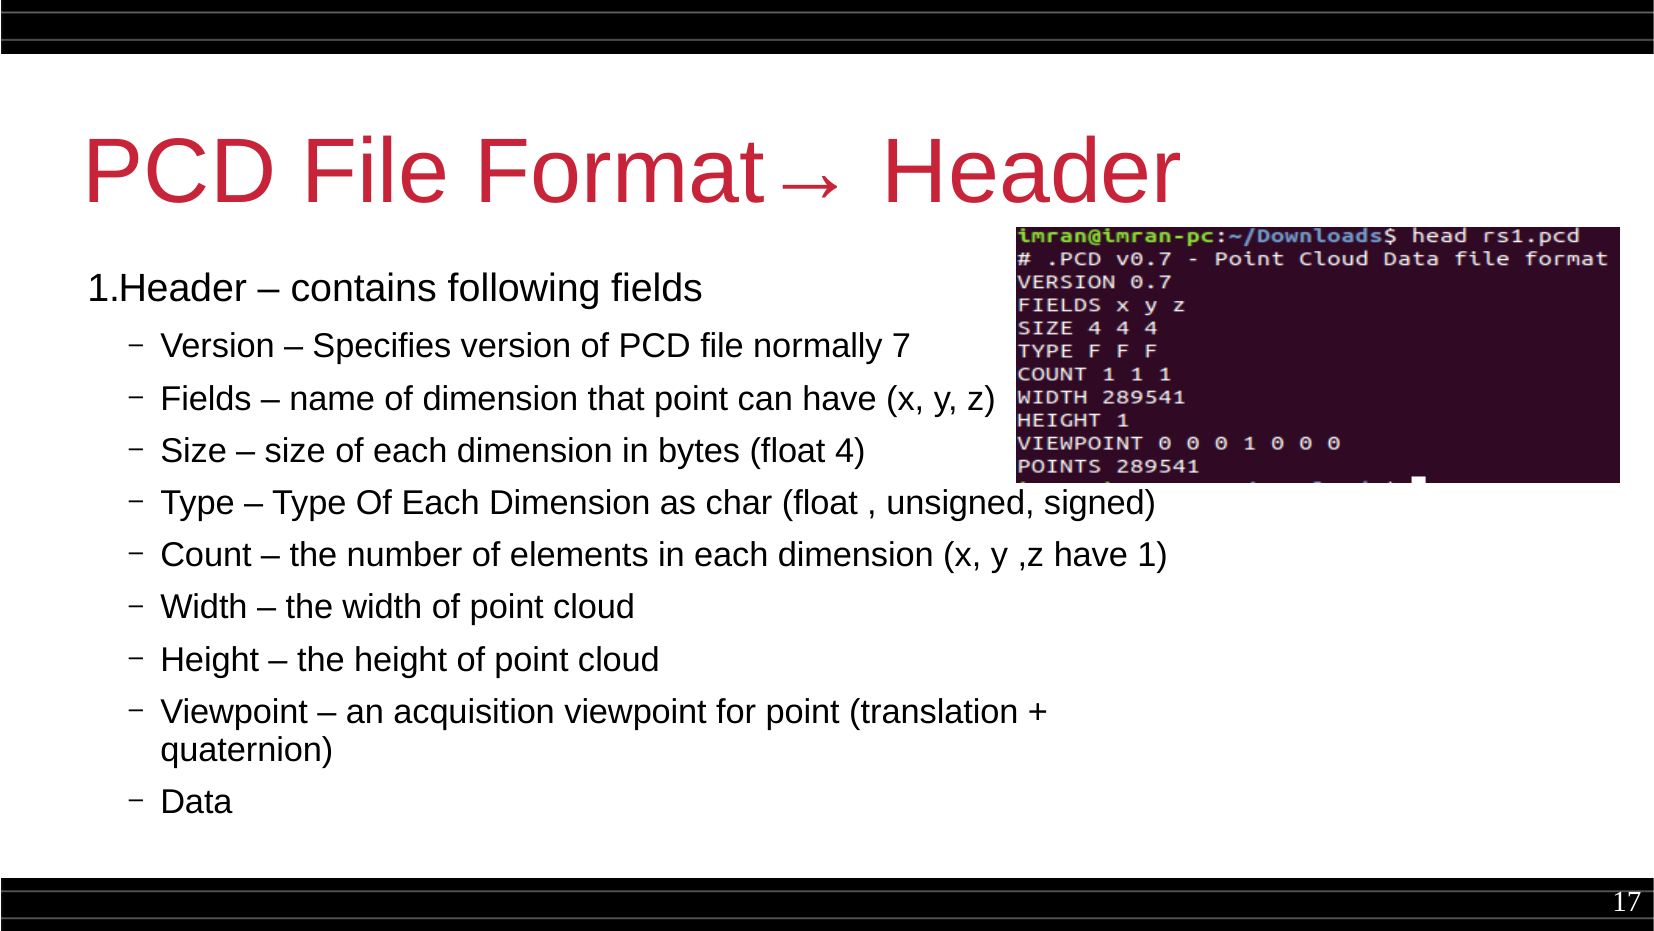

# PCD File Format→ Header
Header – contains following fields
Version – Specifies version of PCD file normally 7
Fields – name of dimension that point can have (x, y, z)
Size – size of each dimension in bytes (float 4)
Type – Type Of Each Dimension as char (float , unsigned, signed)
Count – the number of elements in each dimension (x, y ,z have 1)
Width – the width of point cloud
Height – the height of point cloud
Viewpoint – an acquisition viewpoint for point (translation + quaternion)
Data